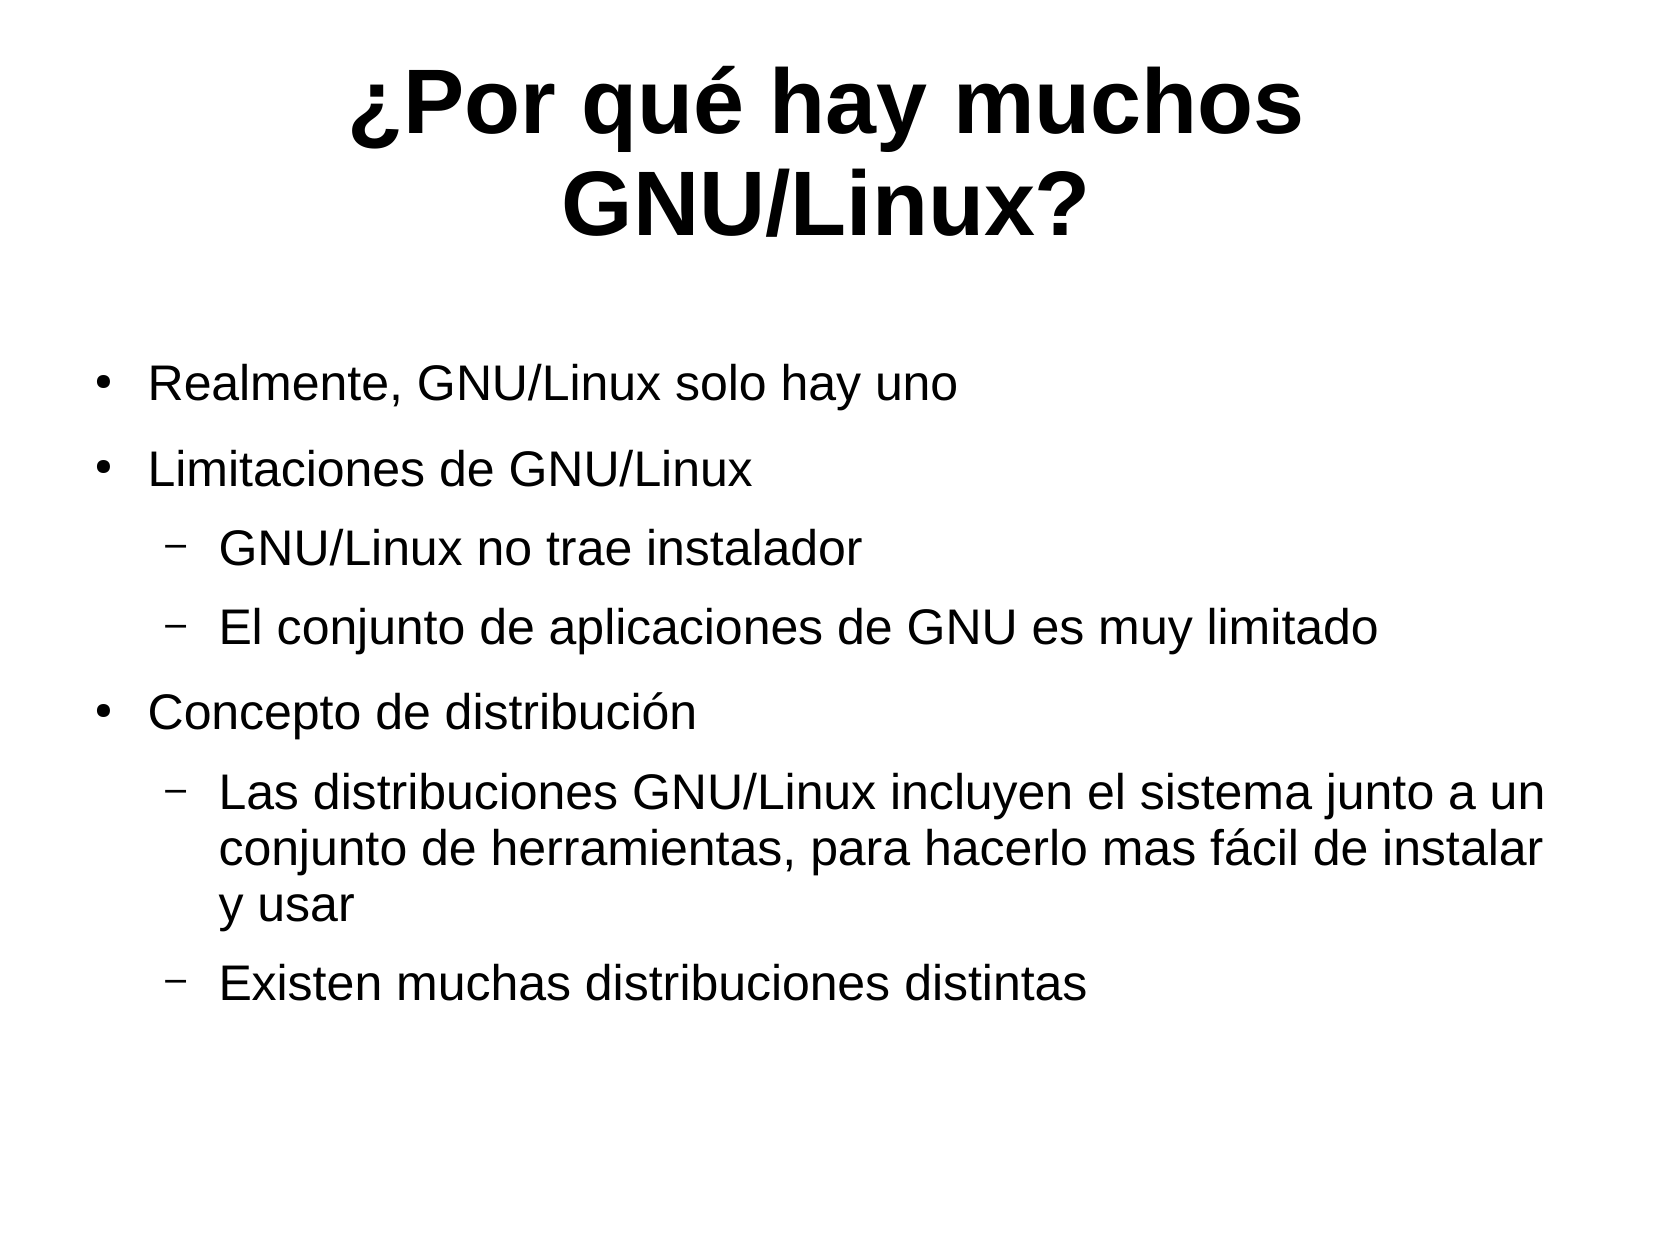

# ¿Por qué hay muchos GNU/Linux?
Realmente, GNU/Linux solo hay uno
Limitaciones de GNU/Linux
GNU/Linux no trae instalador
El conjunto de aplicaciones de GNU es muy limitado
Concepto de distribución
Las distribuciones GNU/Linux incluyen el sistema junto a un conjunto de herramientas, para hacerlo mas fácil de instalar y usar
Existen muchas distribuciones distintas